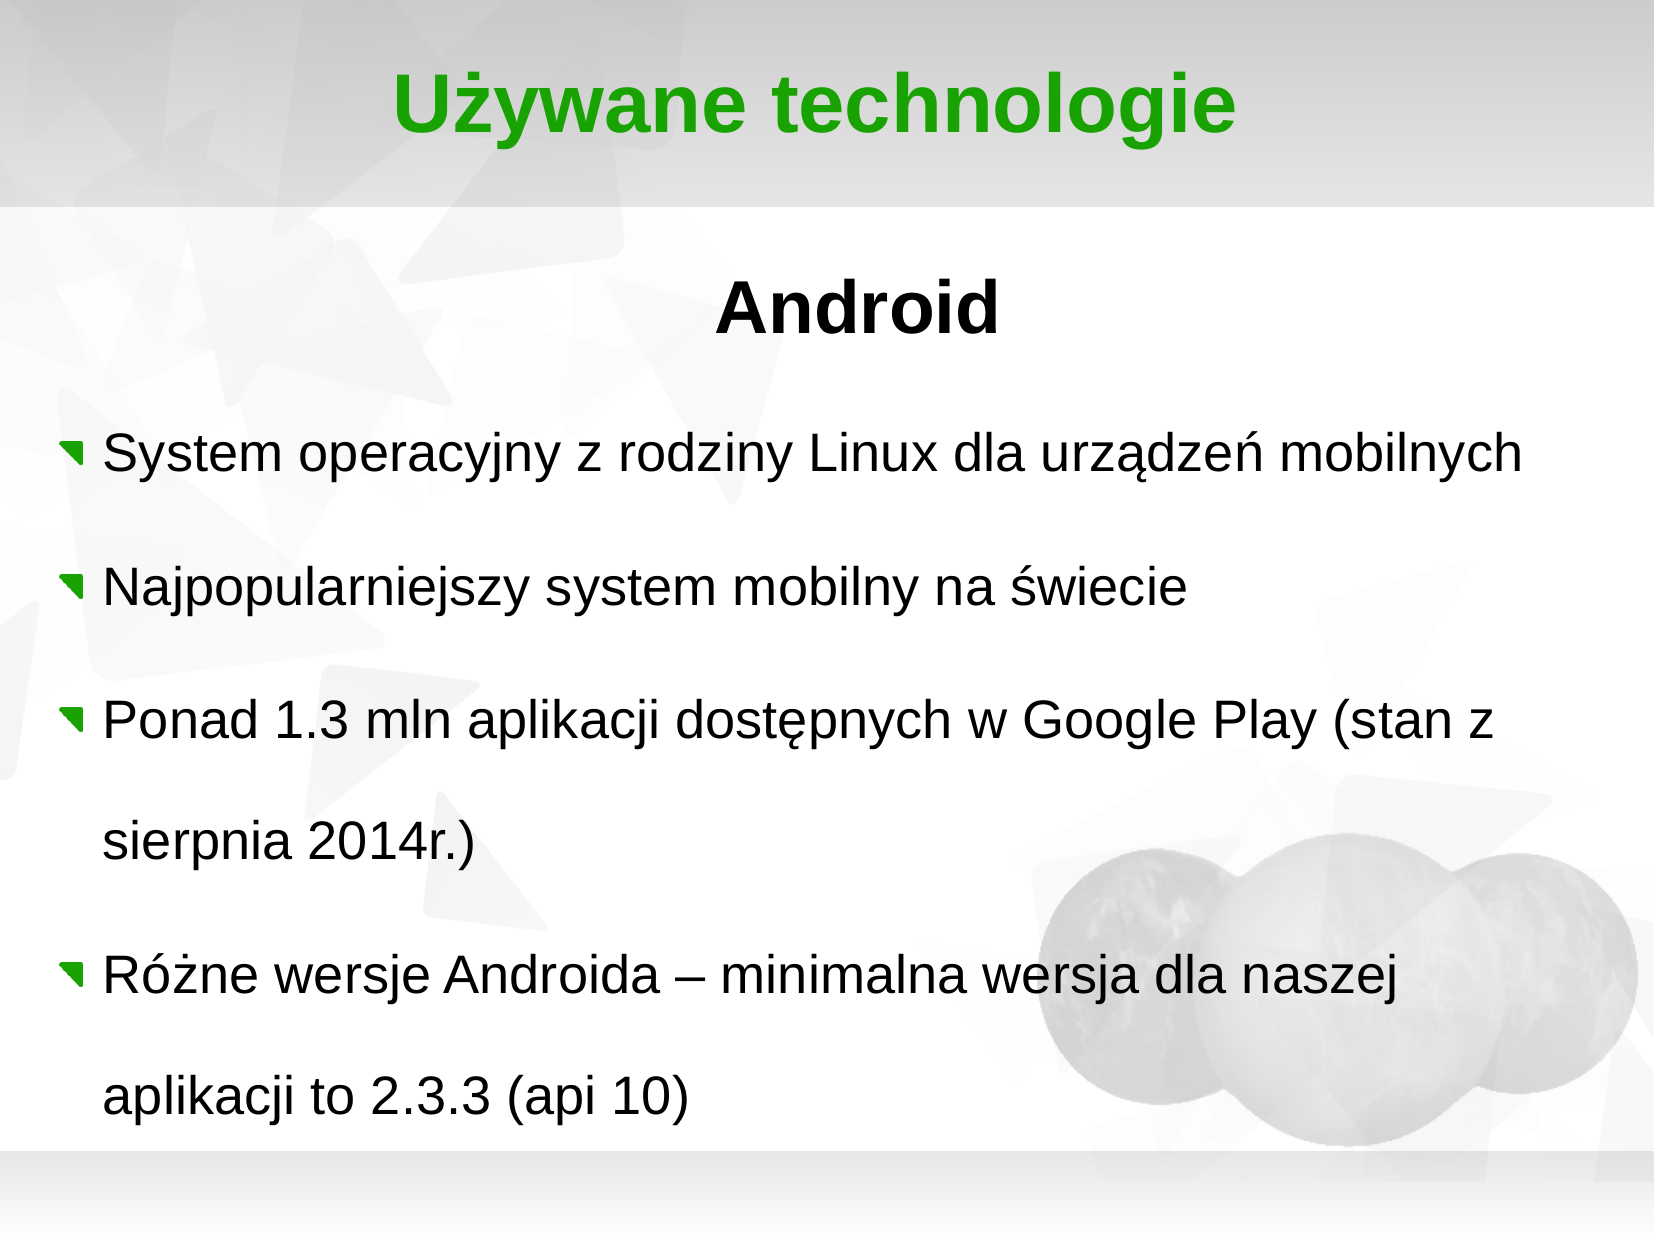

# Używane technologie
Android
System operacyjny z rodziny Linux dla urządzeń mobilnych
Najpopularniejszy system mobilny na świecie
Ponad 1.3 mln aplikacji dostępnych w Google Play (stan z sierpnia 2014r.)
Różne wersje Androida – minimalna wersja dla naszej aplikacji to 2.3.3 (api 10)